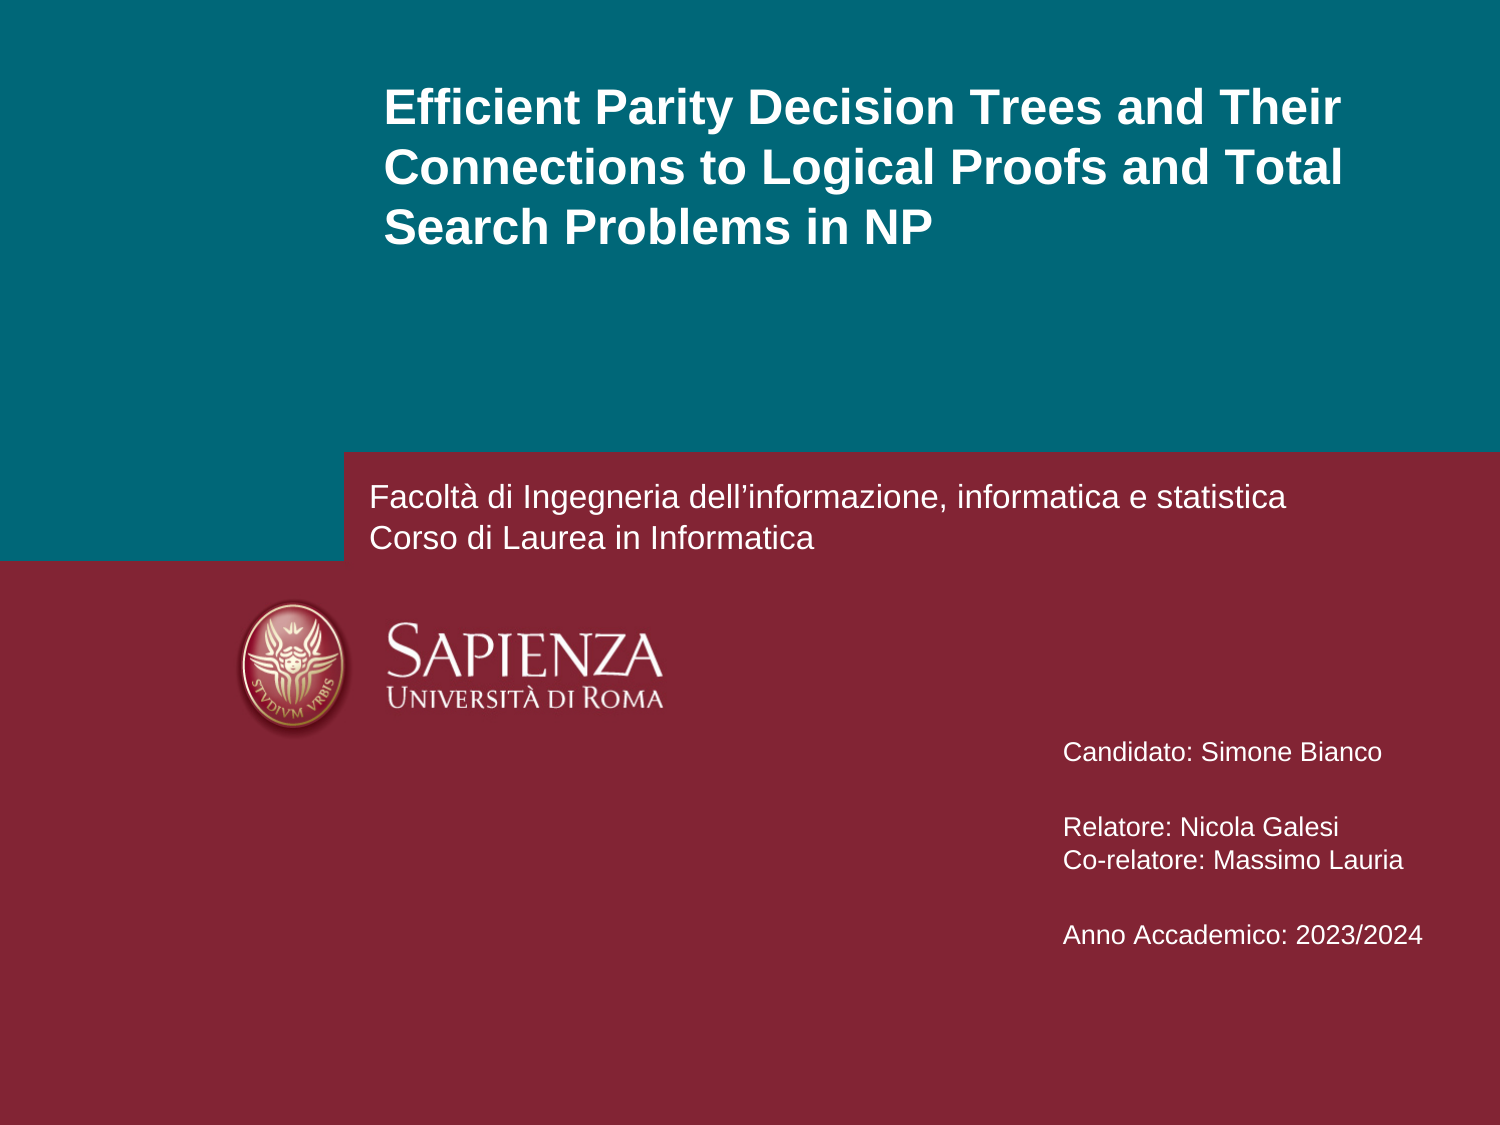

Efficient Parity Decision Trees and Their Connections to Logical Proofs and Total Search Problems in NP
Facoltà di Ingegneria dell’informazione, informatica e statistica
Corso di Laurea in Informatica
Candidato: Simone Bianco
Relatore: Nicola Galesi
Co-relatore: Massimo Lauria
Anno Accademico: 2023/2024